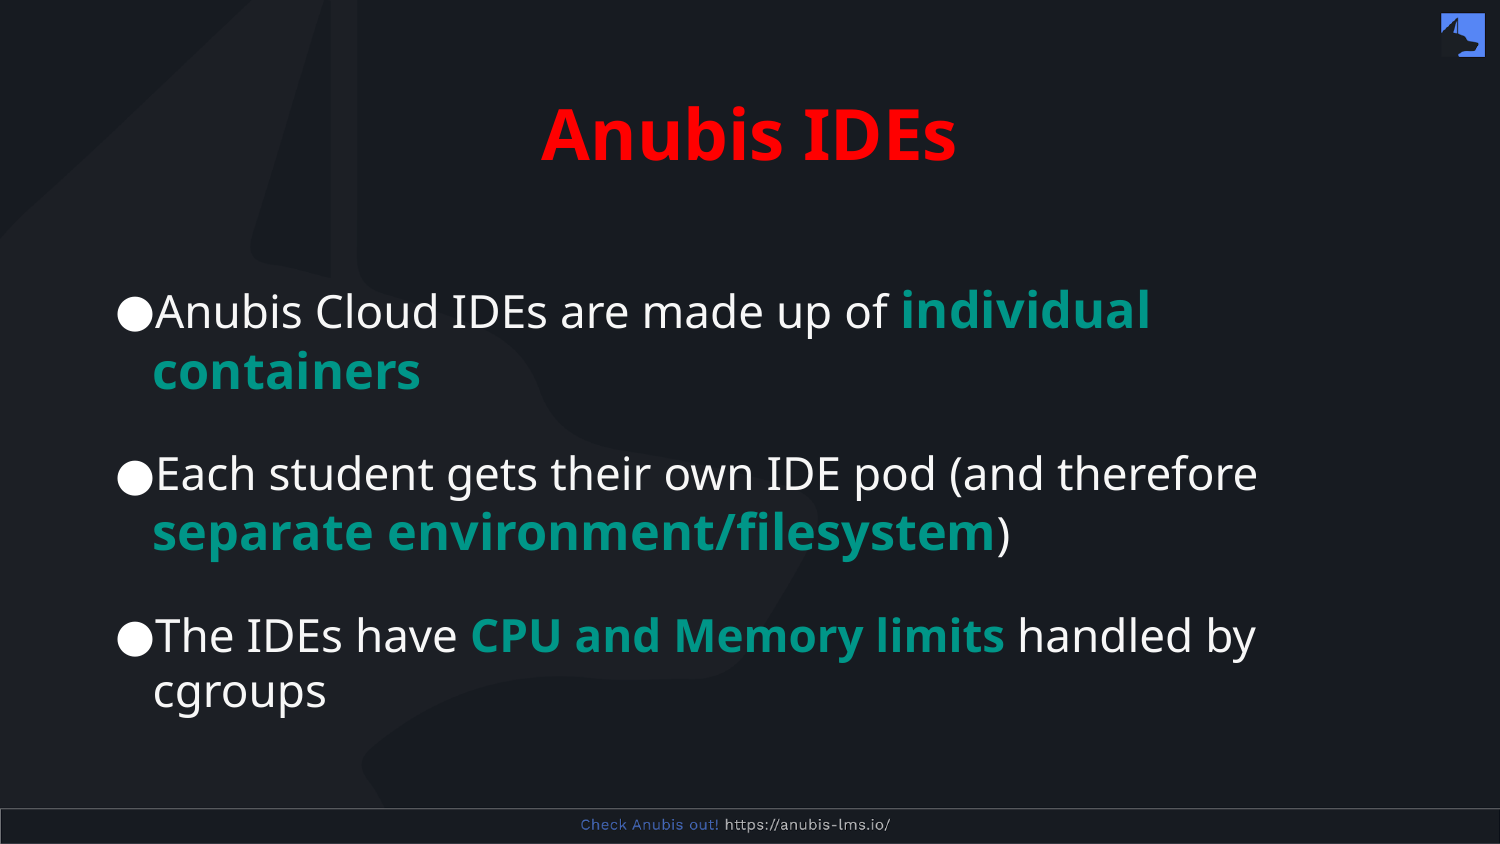

Anubis IDEs
# Anubis Cloud IDEs are made up of individual containers
Each student gets their own IDE pod (and therefore separate environment/filesystem)
The IDEs have CPU and Memory limits handled by cgroups